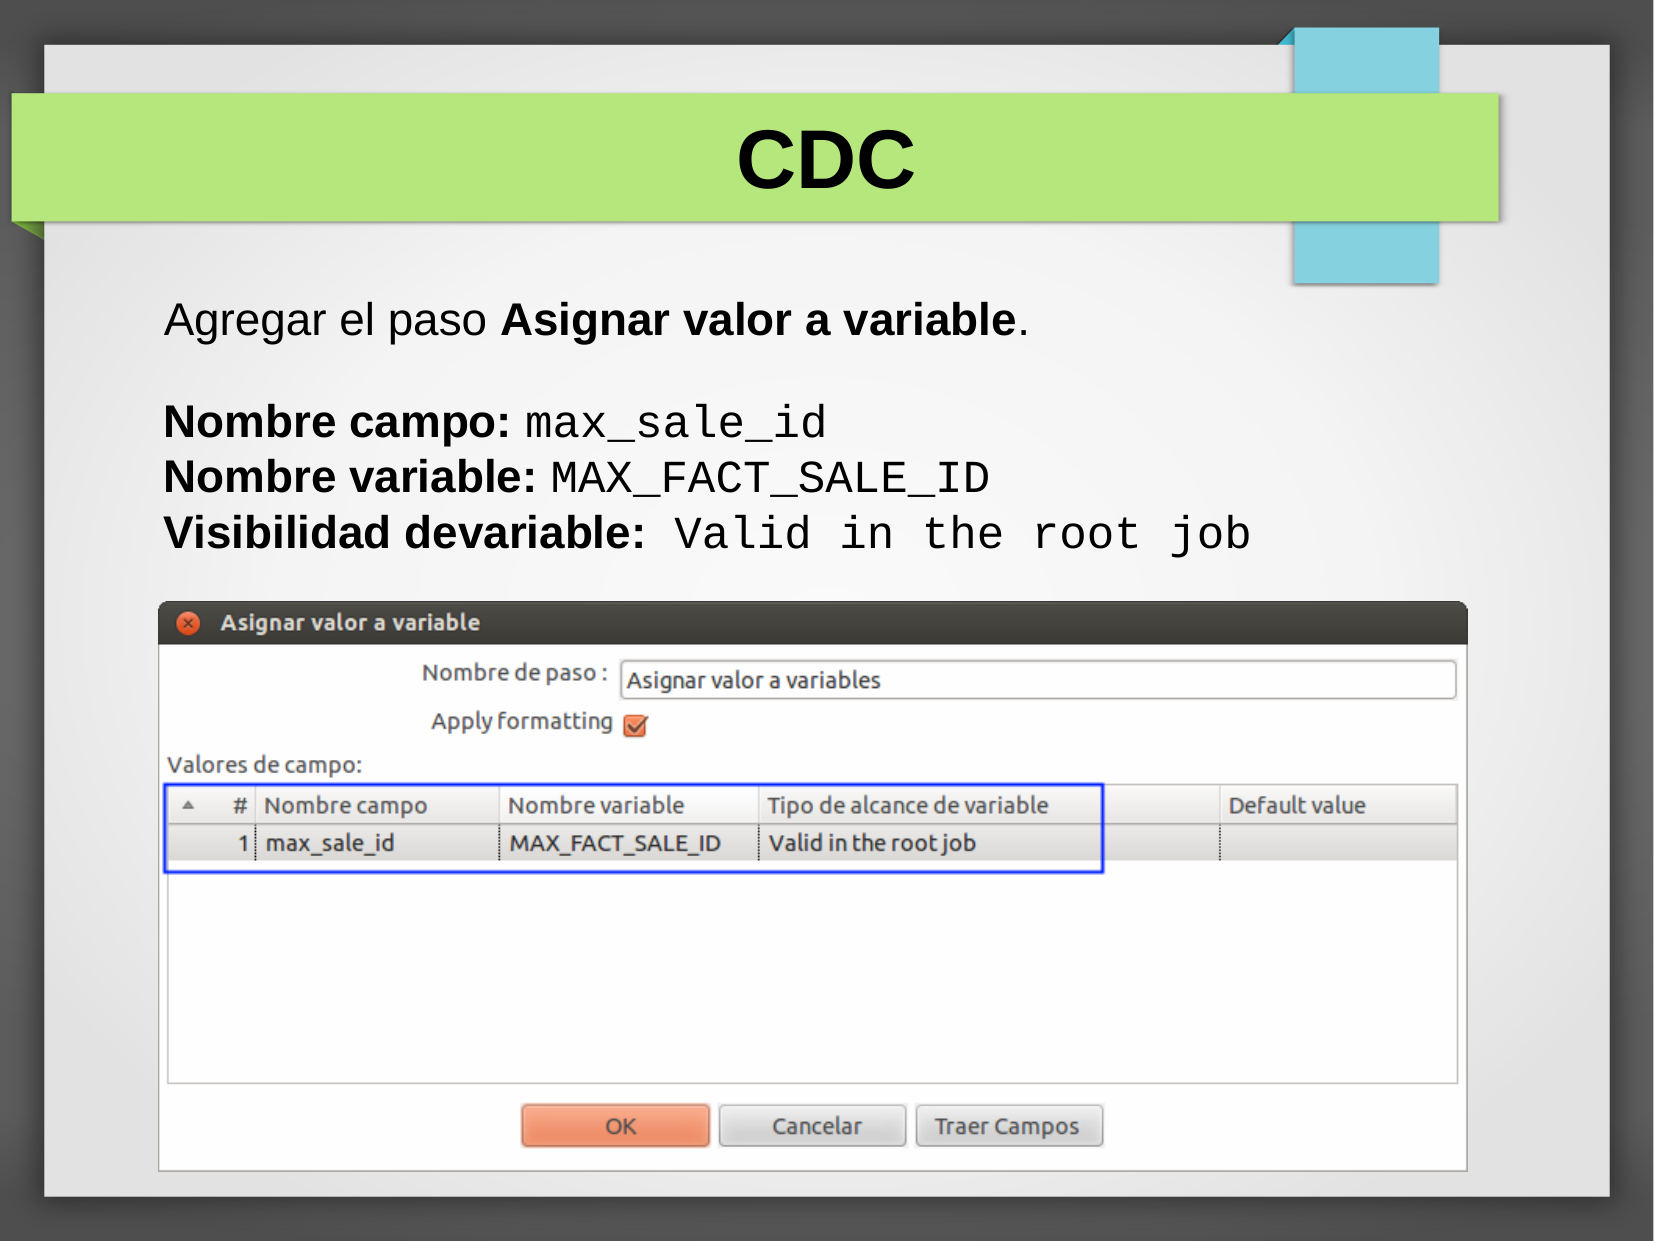

# CDC
Agregar el paso Asignar valor a variable.
Nombre campo: max_sale_id
Nombre variable: MAX_FACT_SALE_ID
Visibilidad devariable: Valid in the root job